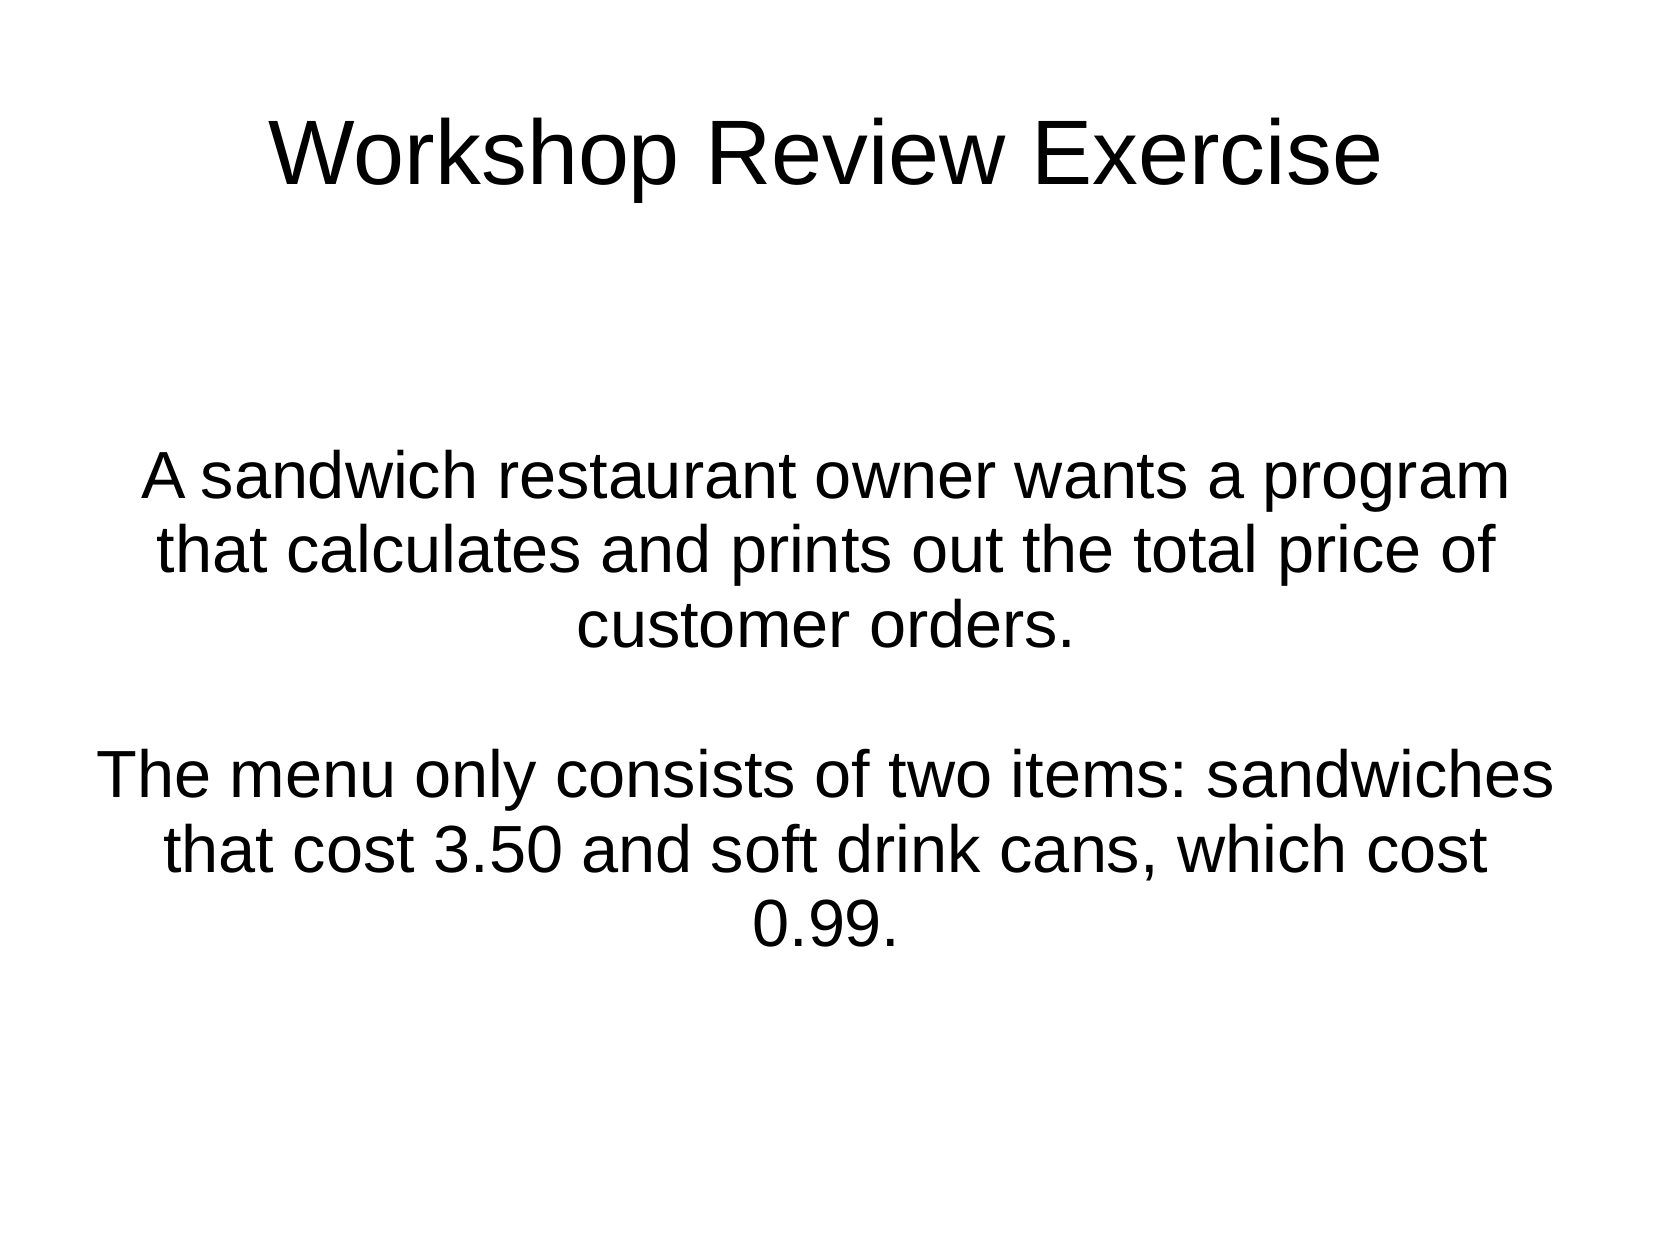

# Workshop Review Exercise
A sandwich restaurant owner wants a program that calculates and prints out the total price of customer orders.
The menu only consists of two items: sandwiches that cost 3.50 and soft drink cans, which cost 0.99.